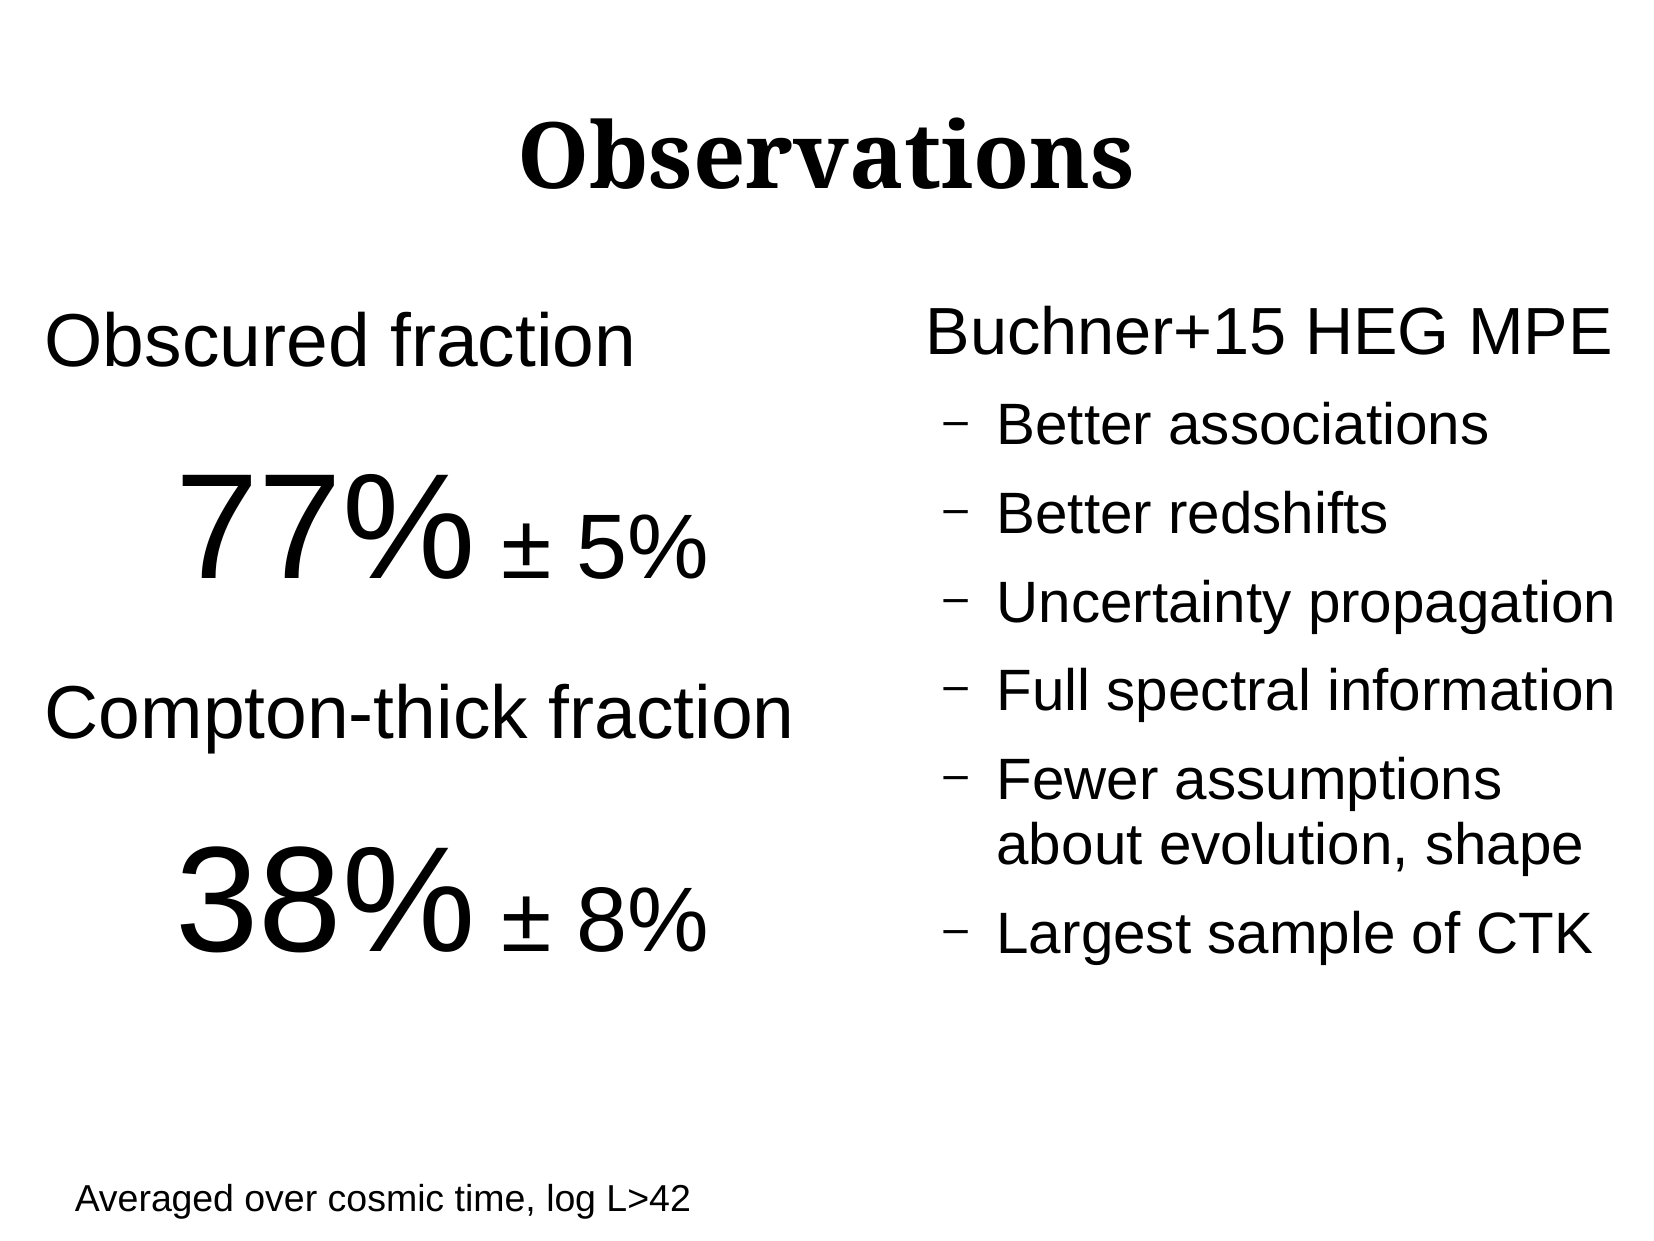

# Observations
Obscured fraction
77% ± 5%
Compton-thick fraction
38% ± 8%
Buchner+15 HEG MPE
Better associations
Better redshifts
Uncertainty propagation
Full spectral information
Fewer assumptions about evolution, shape
Largest sample of CTK
Averaged over cosmic time, log L>42